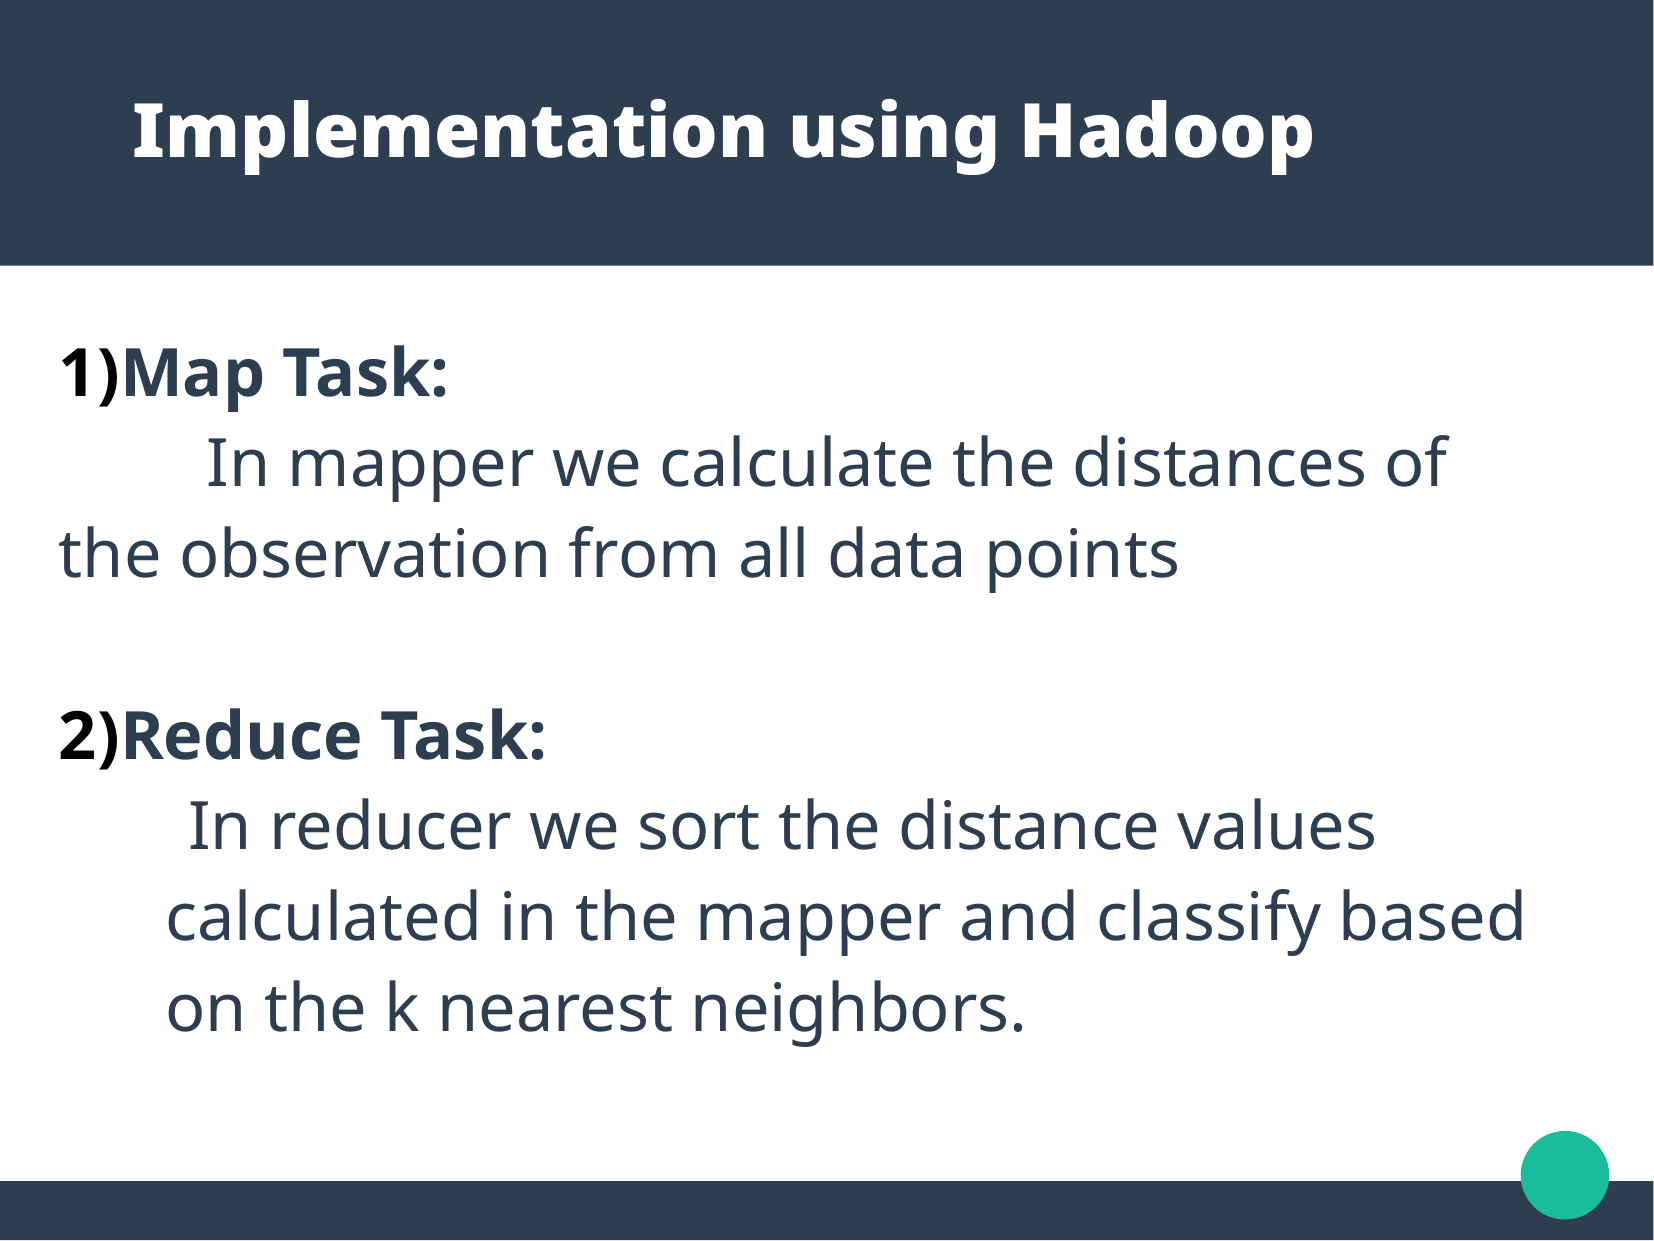

# Implementation using Hadoop
Map Task:
		In mapper we calculate the distances of the observation from all data points
Reduce Task:
In reducer we sort the distance values calculated in the mapper and classify based on the k nearest neighbors.